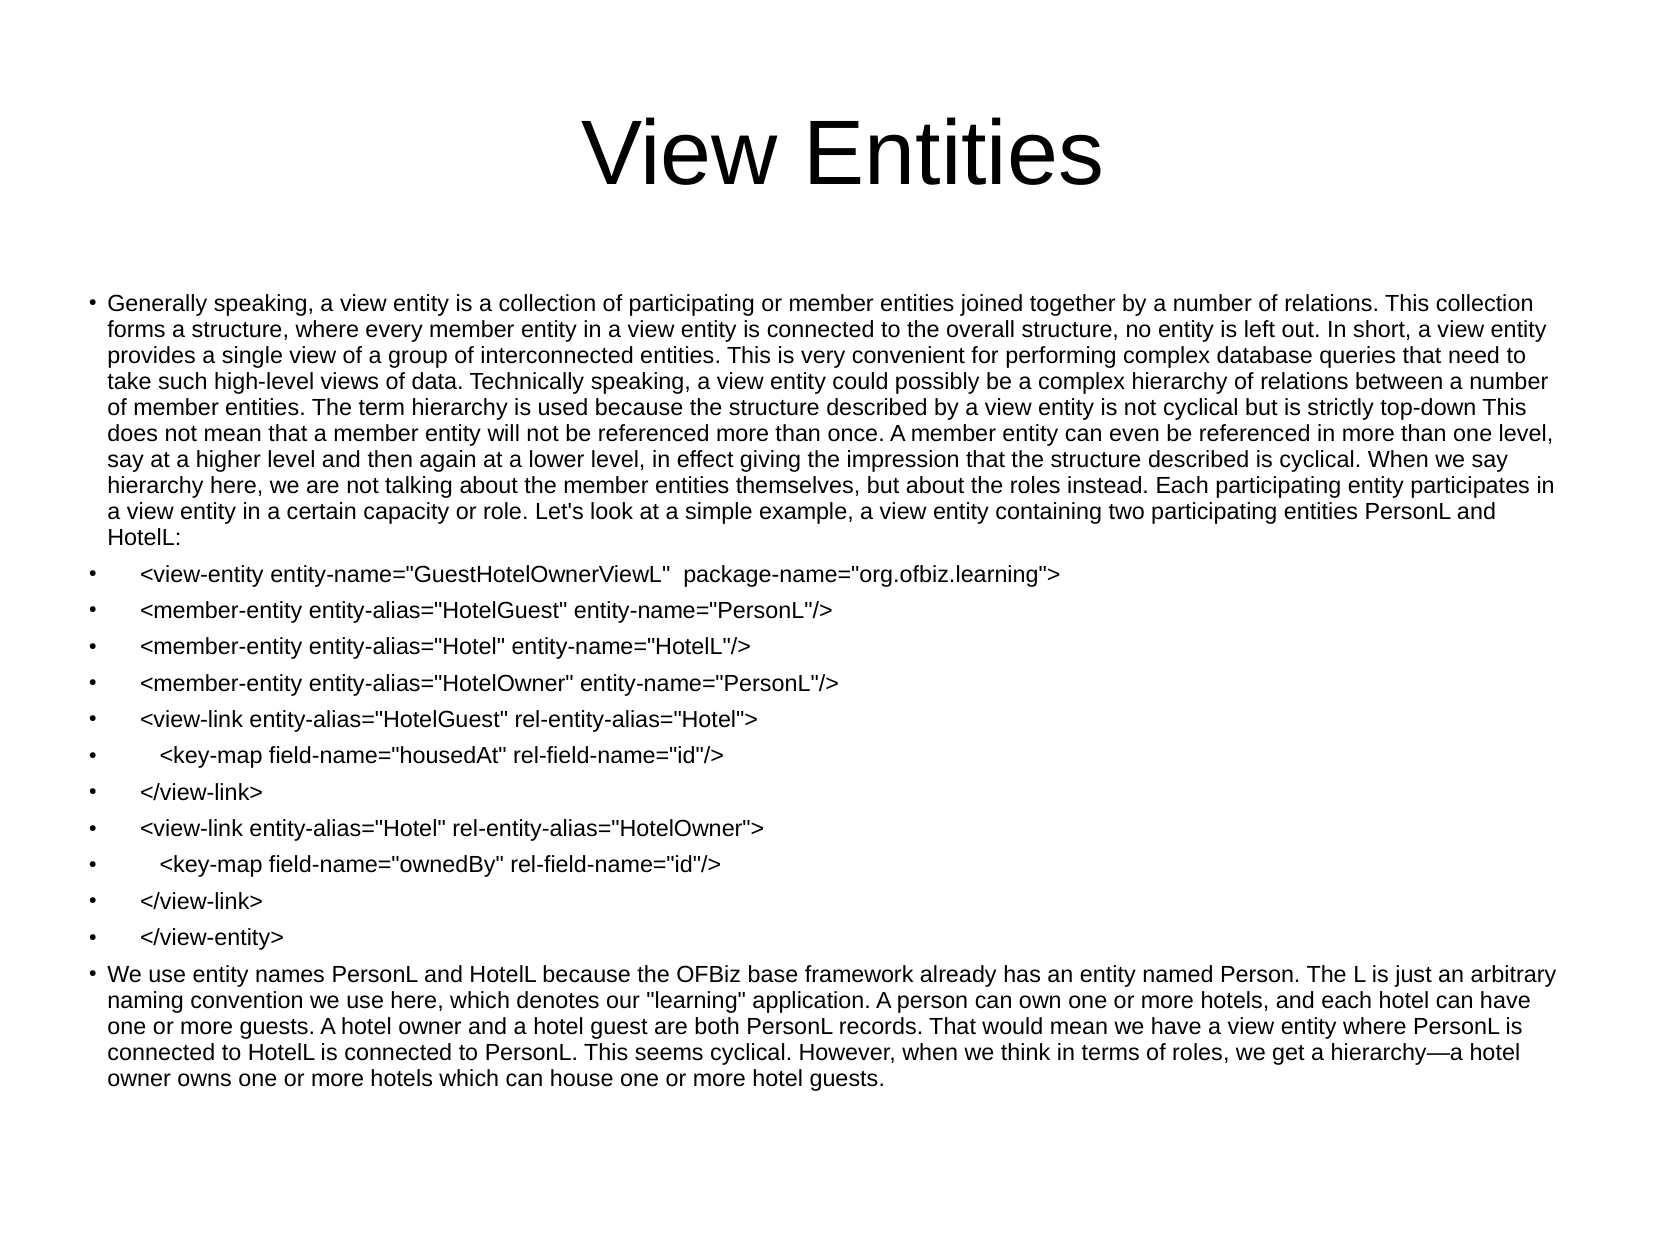

# View Entities
Generally speaking, a view entity is a collection of participating or member entities joined together by a number of relations. This collection forms a structure, where every member entity in a view entity is connected to the overall structure, no entity is left out. In short, a view entity provides a single view of a group of interconnected entities. This is very convenient for performing complex database queries that need to take such high-level views of data. Technically speaking, a view entity could possibly be a complex hierarchy of relations between a number of member entities. The term hierarchy is used because the structure described by a view entity is not cyclical but is strictly top-down This does not mean that a member entity will not be referenced more than once. A member entity can even be referenced in more than one level, say at a higher level and then again at a lower level, in effect giving the impression that the structure described is cyclical. When we say hierarchy here, we are not talking about the member entities themselves, but about the roles instead. Each participating entity participates in a view entity in a certain capacity or role. Let's look at a simple example, a view entity containing two participating entities PersonL and HotelL:
 <view-entity entity-name="GuestHotelOwnerViewL" package-name="org.ofbiz.learning">
 <member-entity entity-alias="HotelGuest" entity-name="PersonL"/>
 <member-entity entity-alias="Hotel" entity-name="HotelL"/>
 <member-entity entity-alias="HotelOwner" entity-name="PersonL"/>
 <view-link entity-alias="HotelGuest" rel-entity-alias="Hotel">
 <key-map field-name="housedAt" rel-field-name="id"/>
 </view-link>
 <view-link entity-alias="Hotel" rel-entity-alias="HotelOwner">
 <key-map field-name="ownedBy" rel-field-name="id"/>
 </view-link>
 </view-entity>
We use entity names PersonL and HotelL because the OFBiz base framework already has an entity named Person. The L is just an arbitrary naming convention we use here, which denotes our "learning" application. A person can own one or more hotels, and each hotel can have one or more guests. A hotel owner and a hotel guest are both PersonL records. That would mean we have a view entity where PersonL is connected to HotelL is connected to PersonL. This seems cyclical. However, when we think in terms of roles, we get a hierarchy—a hotel owner owns one or more hotels which can house one or more hotel guests.